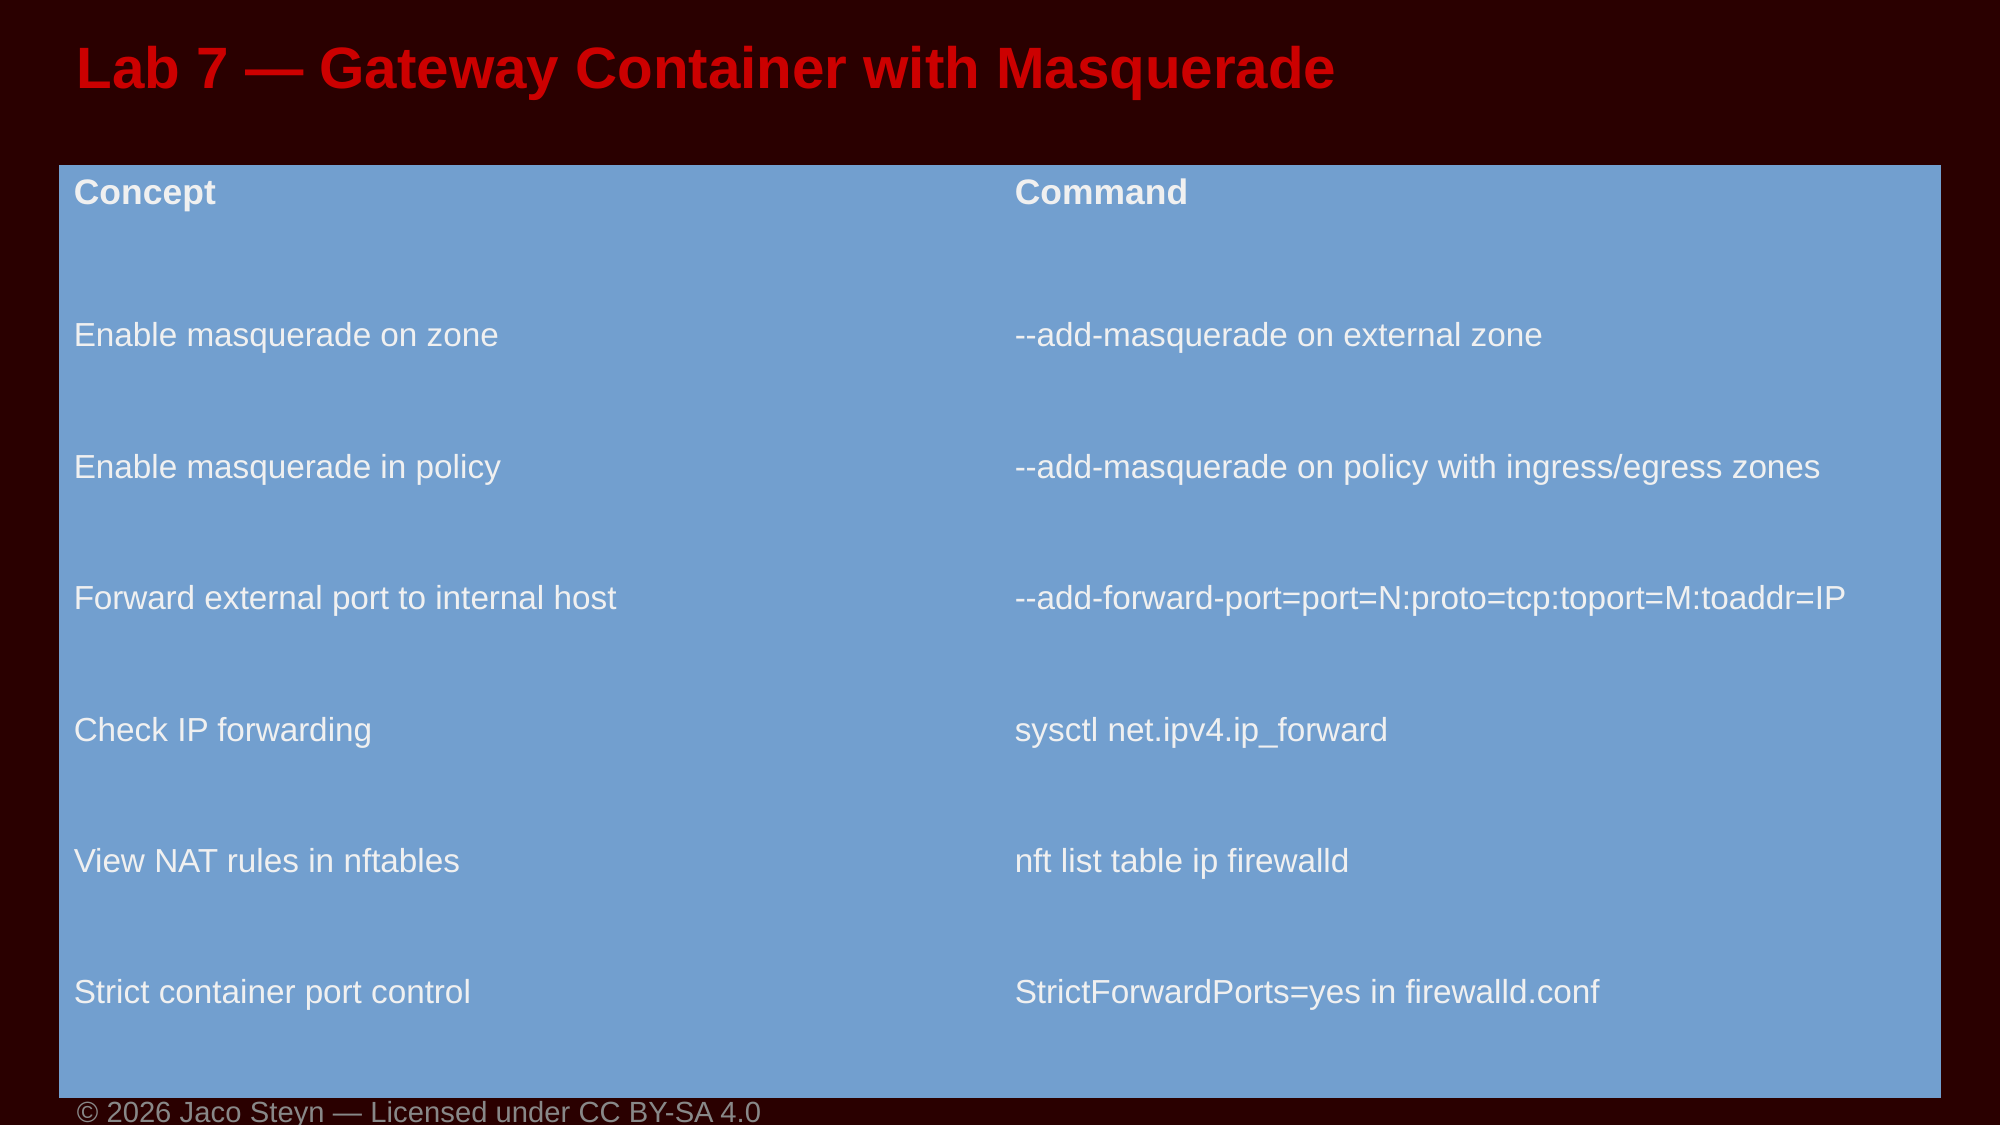

Lab 7 — Gateway Container with Masquerade
| Concept | Command |
| --- | --- |
| Enable masquerade on zone | --add-masquerade on external zone |
| Enable masquerade in policy | --add-masquerade on policy with ingress/egress zones |
| Forward external port to internal host | --add-forward-port=port=N:proto=tcp:toport=M:toaddr=IP |
| Check IP forwarding | sysctl net.ipv4.ip\_forward |
| View NAT rules in nftables | nft list table ip firewalld |
| Strict container port control | StrictForwardPorts=yes in firewalld.conf |
© 2026 Jaco Steyn — Licensed under CC BY-SA 4.0